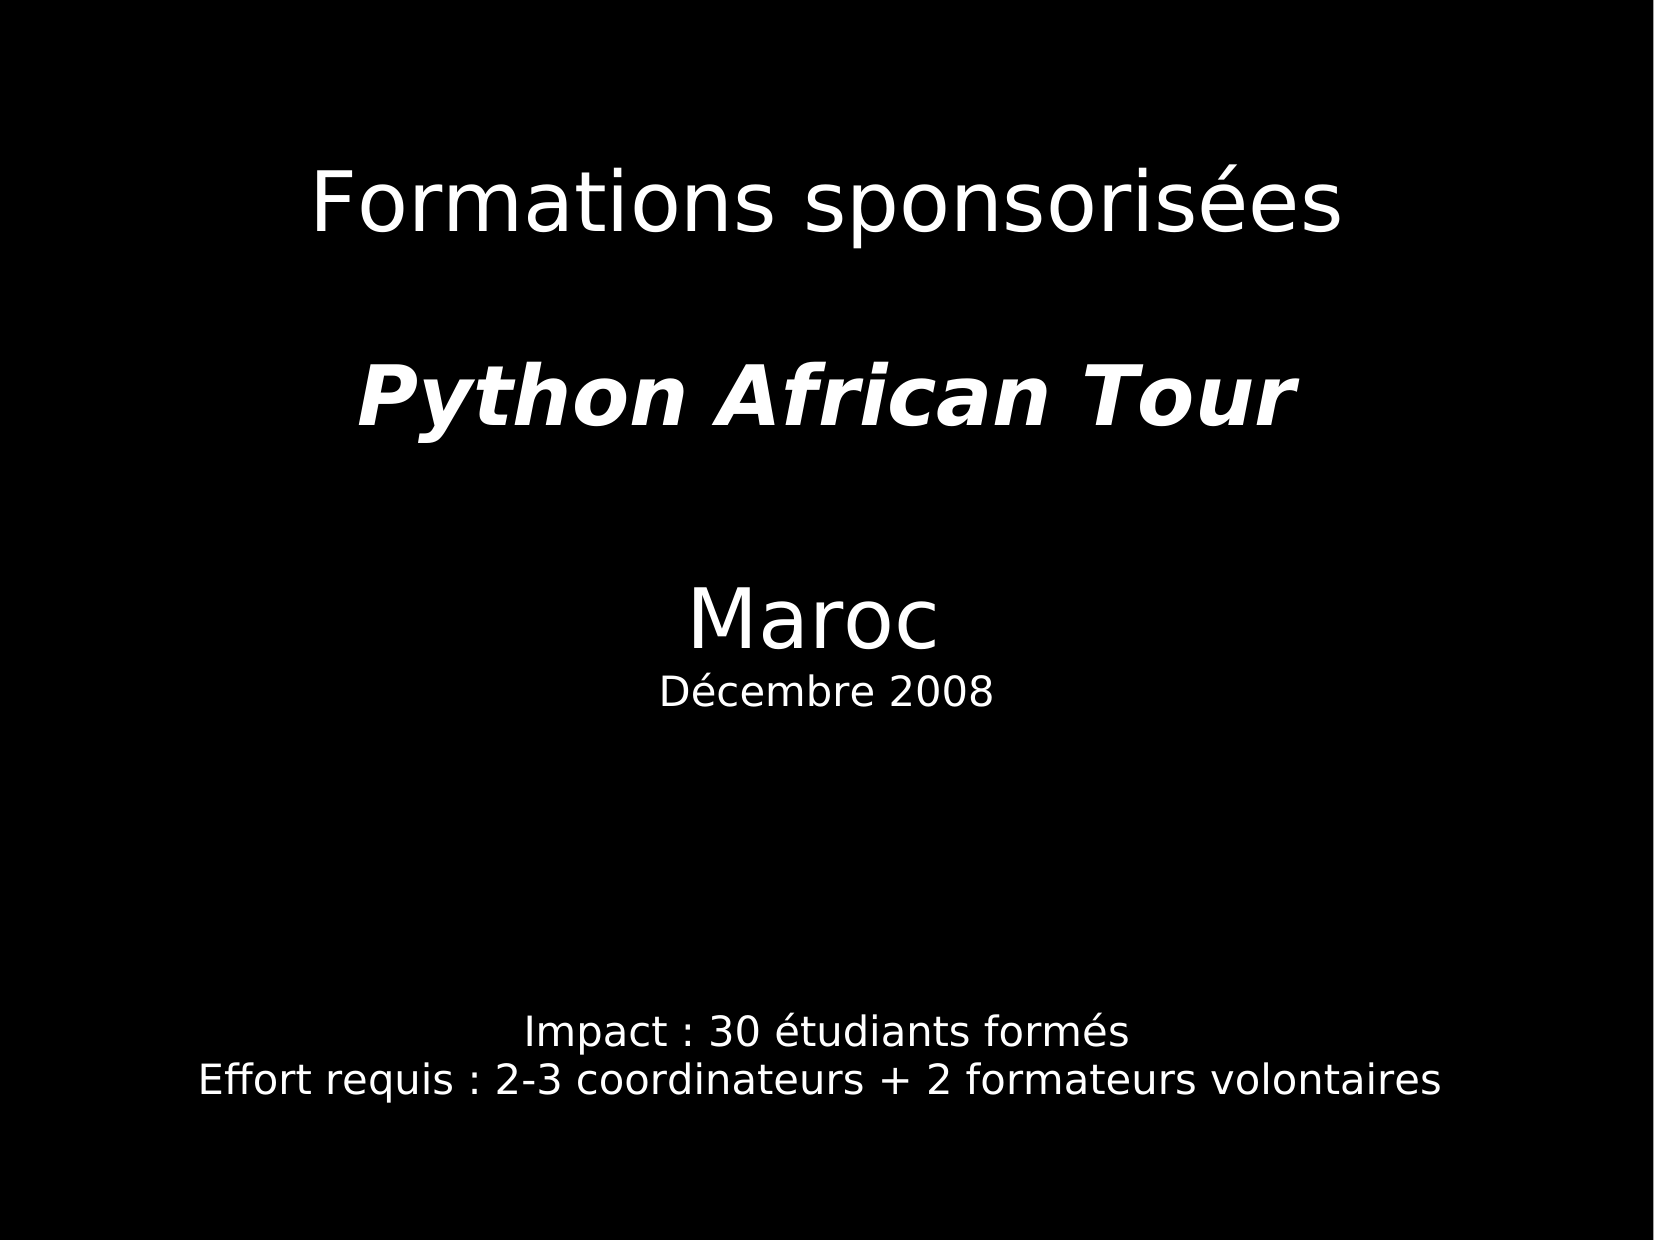

Formations sponsorisées
Python African Tour
Maroc
Décembre 2008
Impact : 30 étudiants formés
Effort requis : 2-3 coordinateurs + 2 formateurs volontaires